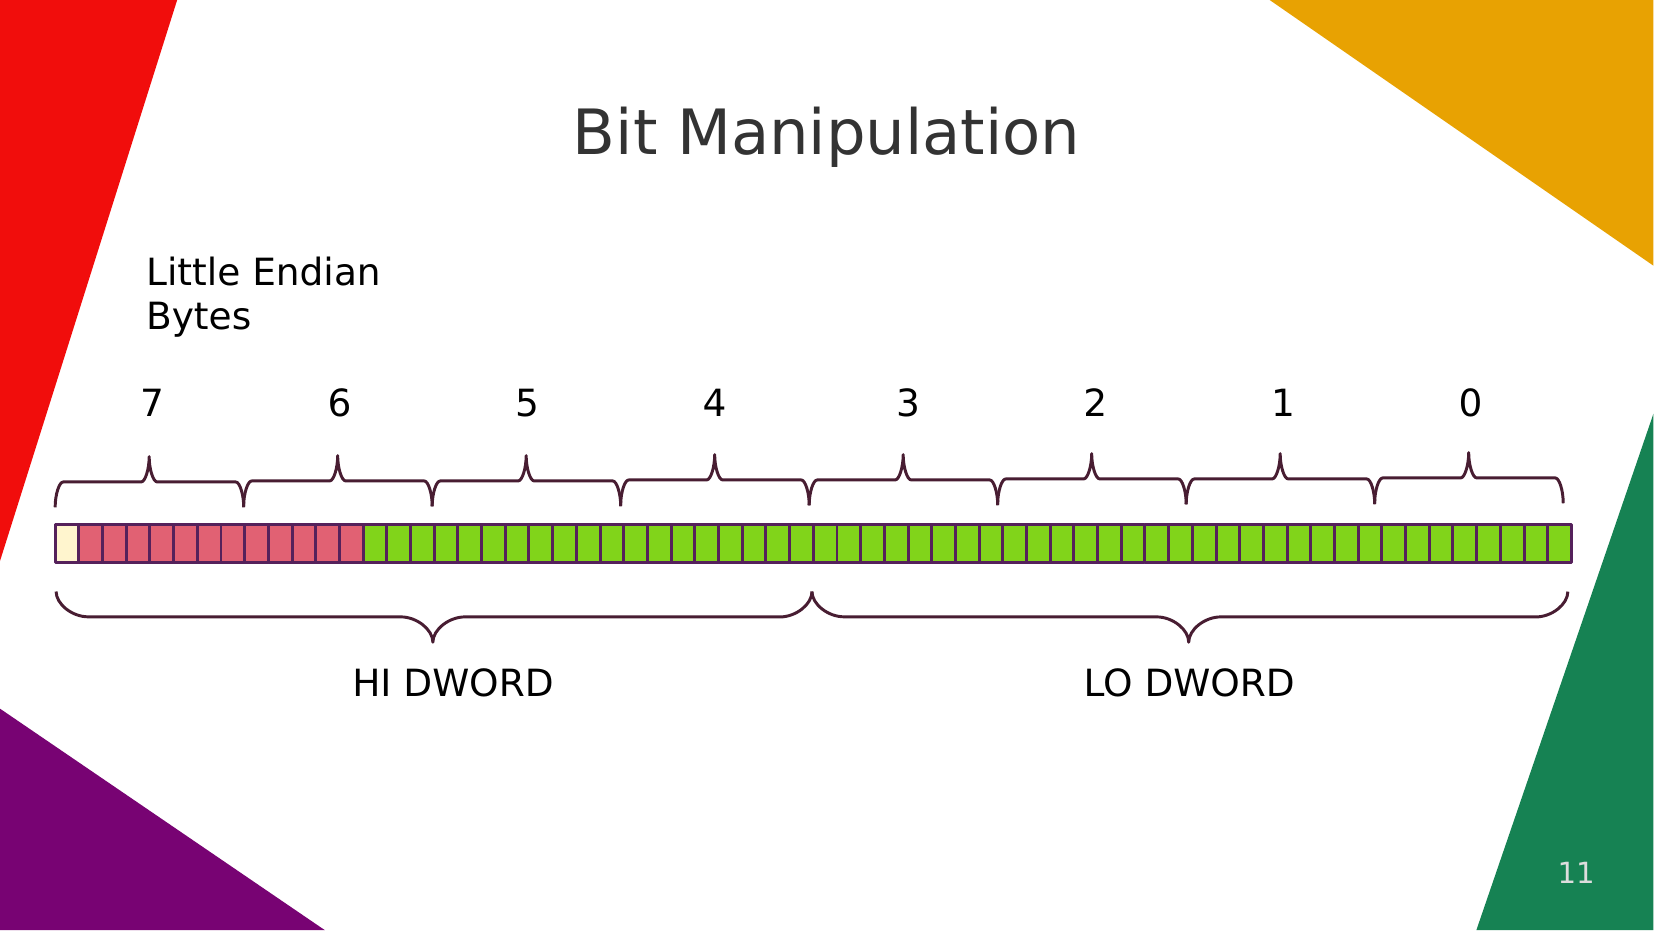

# Bit Manipulation
Little Endian
Bytes
7
6
5
4
3
2
1
0
HI DWORD
LO DWORD
11